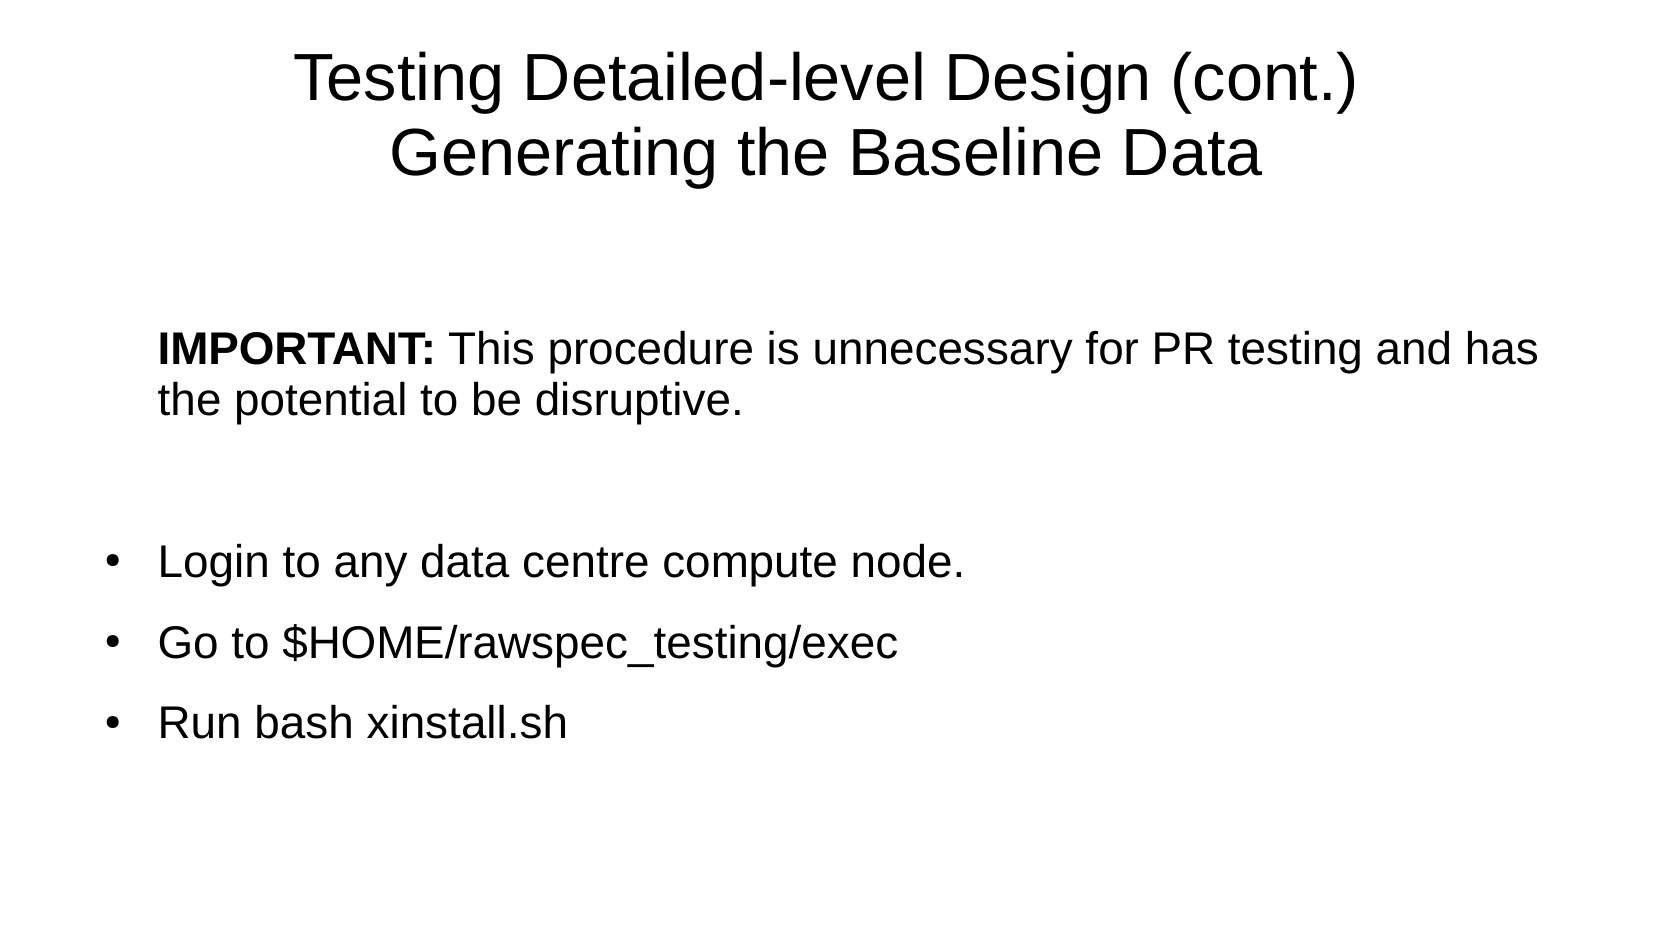

# Testing Detailed-level Design (cont.) Generating the Baseline Data
IMPORTANT: This procedure is unnecessary for PR testing and has the potential to be disruptive.
Login to any data centre compute node.
Go to $HOME/rawspec_testing/exec
Run bash xinstall.sh